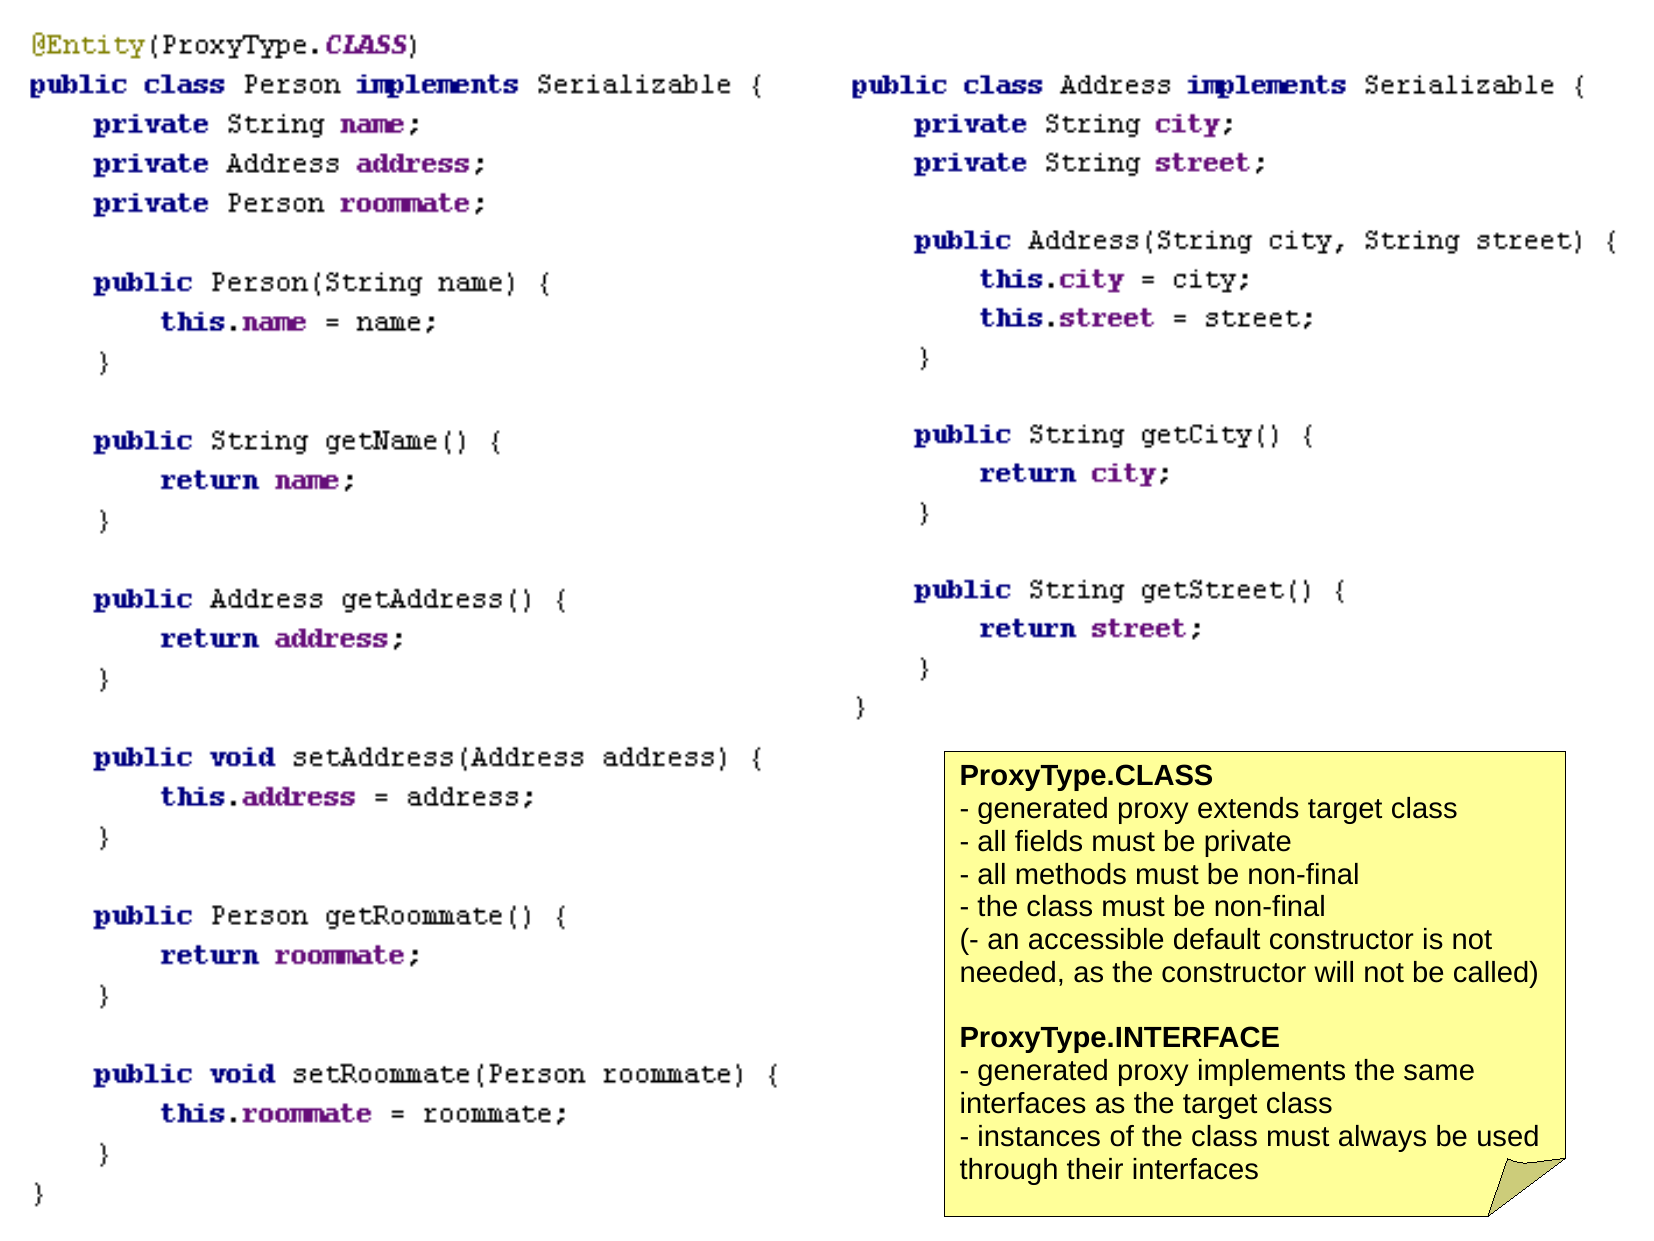

ProxyType.CLASS
- generated proxy extends target class
- all fields must be private
- all methods must be non-final
- the class must be non-final
(- an accessible default constructor is not needed, as the constructor will not be called)
ProxyType.INTERFACE
- generated proxy implements the same interfaces as the target class
- instances of the class must always be used through their interfaces